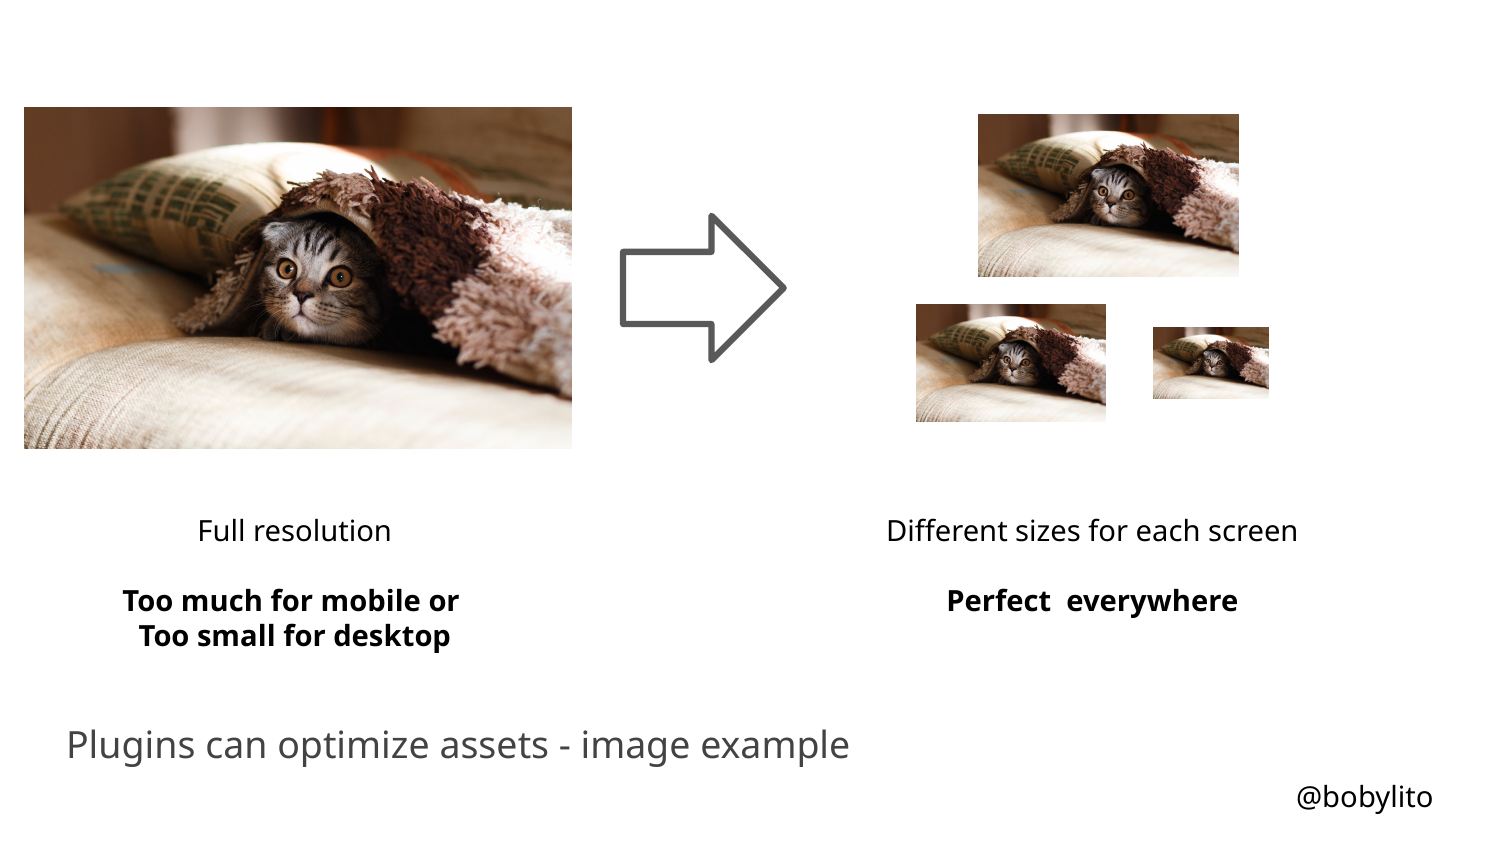

Full resolution
Too much for mobile or
Too small for desktop
Different sizes for each screen
Perfect everywhere
# Plugins can optimize assets - image example